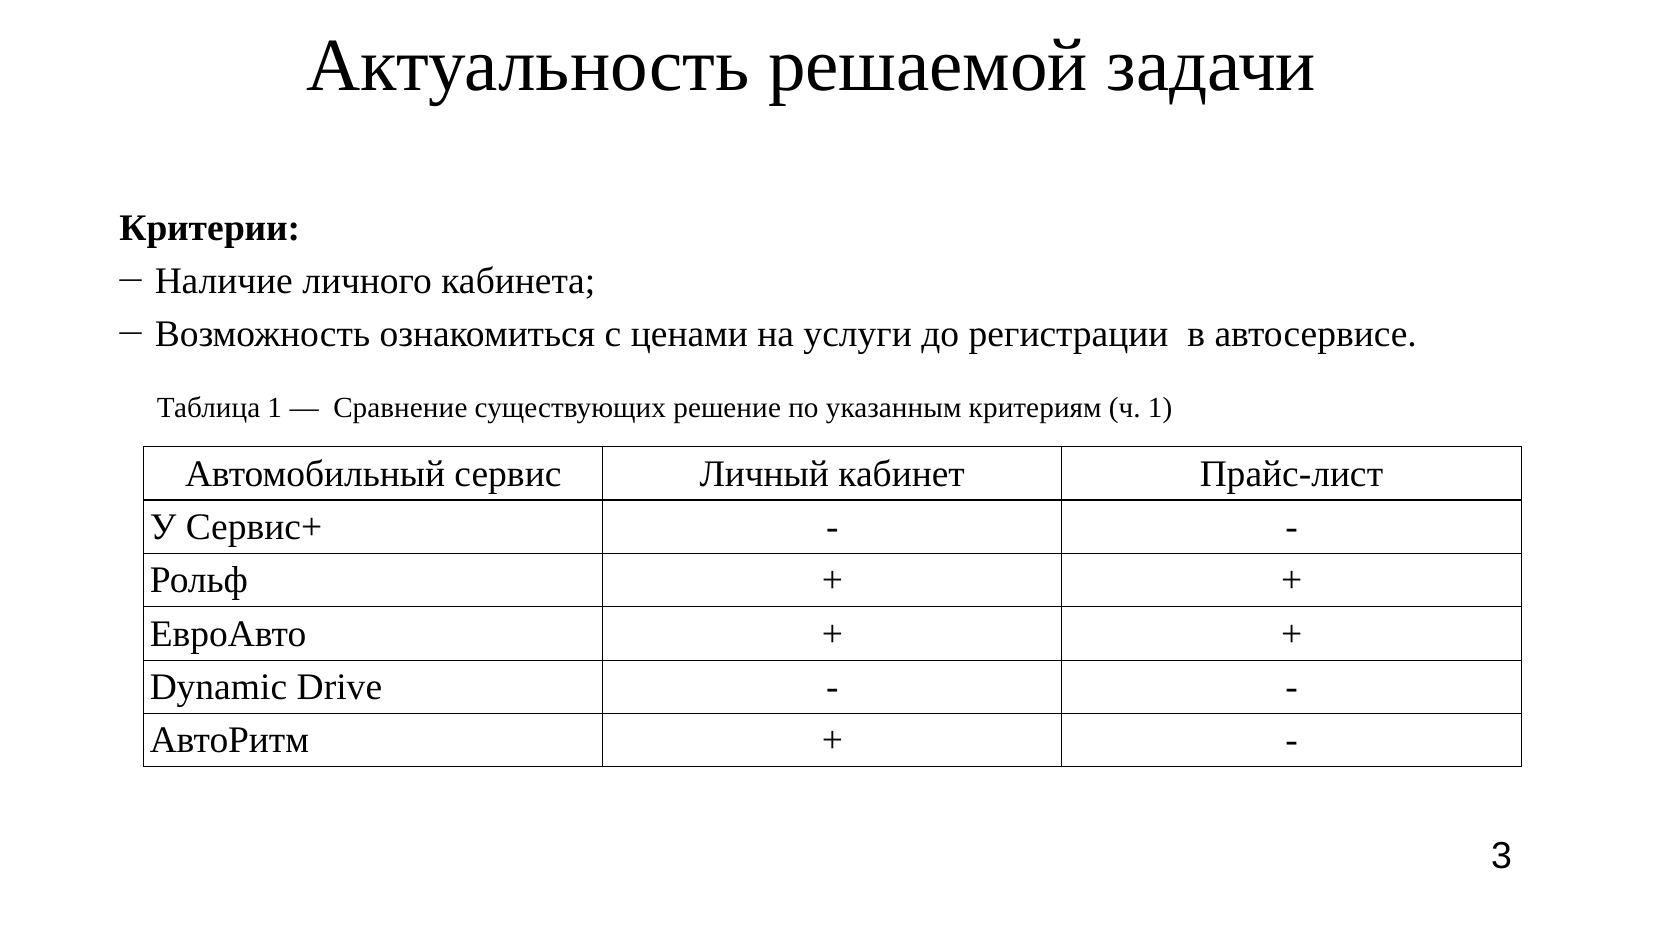

# Актуальность решаемой задачи
Критерии:
Наличие личного кабинета;
Возможность ознакомиться с ценами на услуги до регистрации в автосервисе.
Таблица 1 — Сравнение существующих решение по указанным критериям (ч. 1)
| Автомобильный сервис | Личный кабинет | Прайс-лист |
| --- | --- | --- |
| У Сервис+ | - | - |
| Рольф | + | + |
| ЕвроАвто | + | + |
| Dynamic Drive | - | - |
| АвтоРитм | + | - |